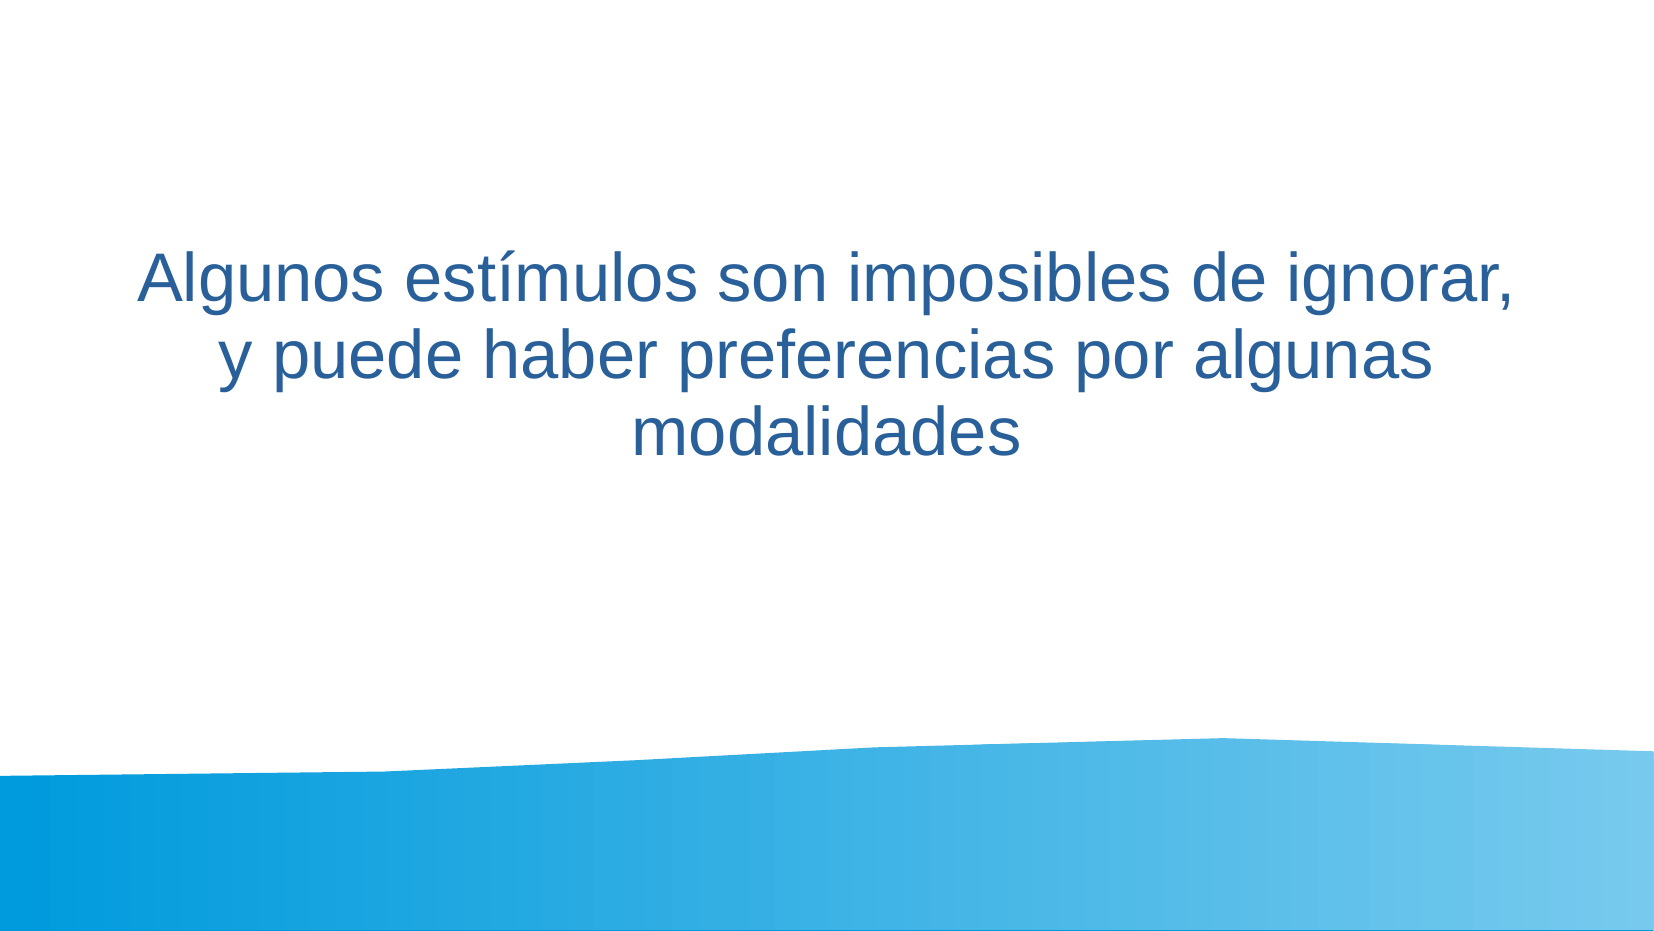

# Algunos estímulos son imposibles de ignorar, y puede haber preferencias por algunas modalidades